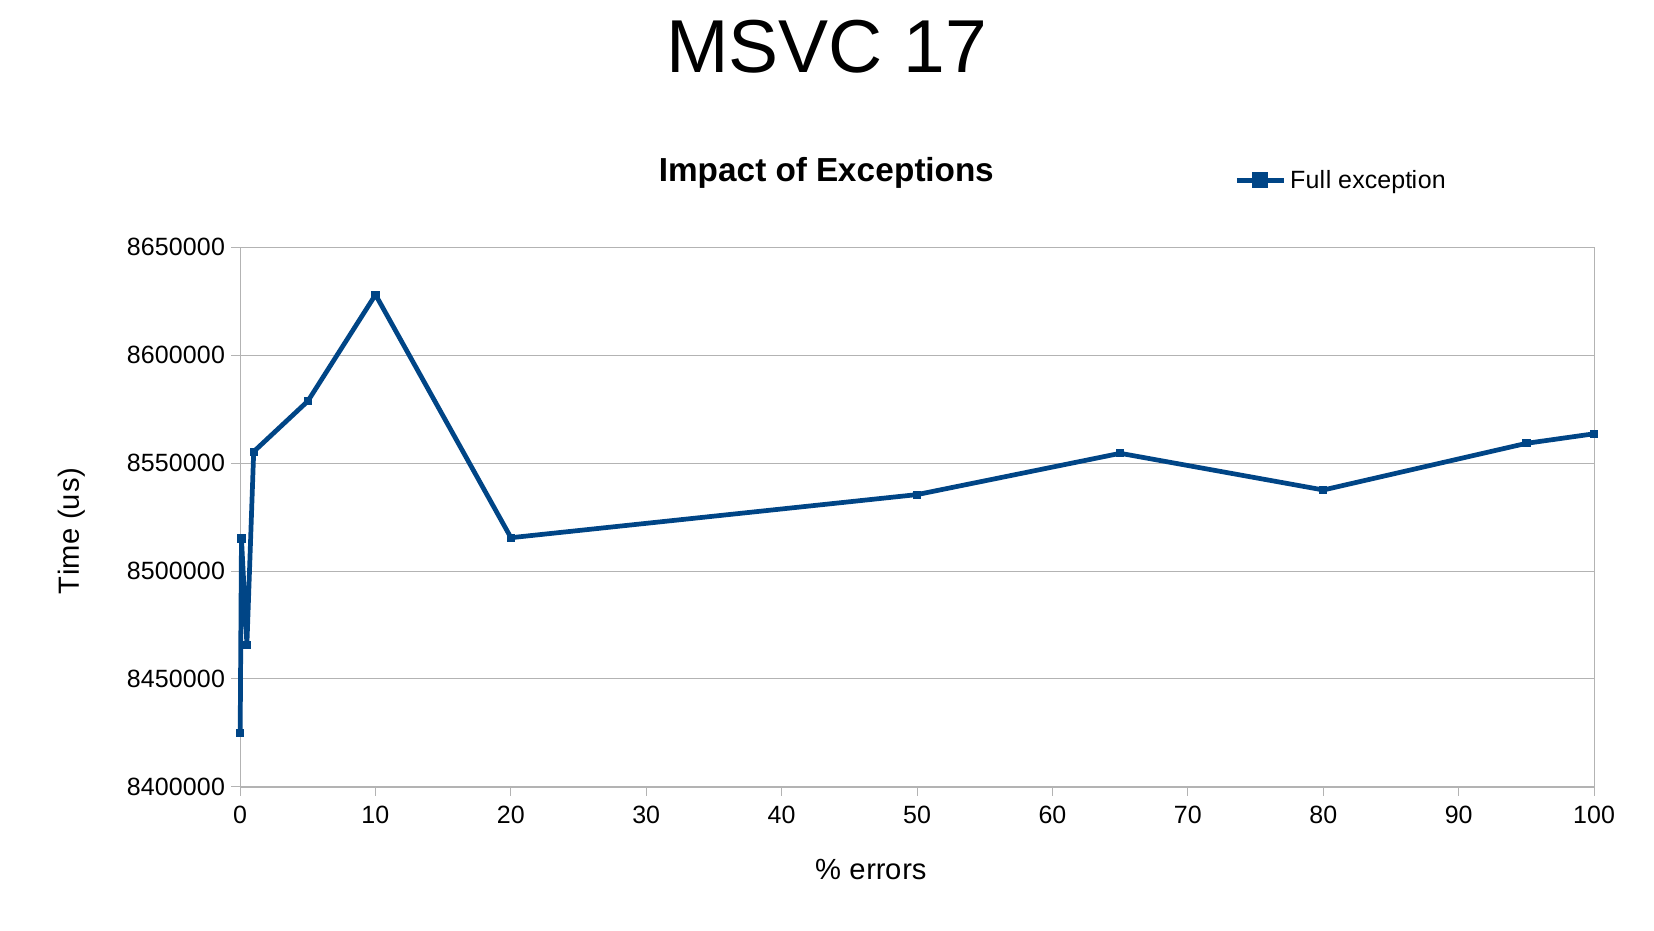

# MSVC 17
### Chart: Impact of Exceptions
| Category | Full exception |
|---|---|